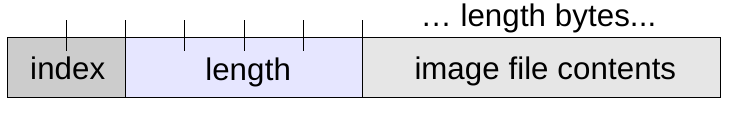

… length bytes...
image file contents
index
length